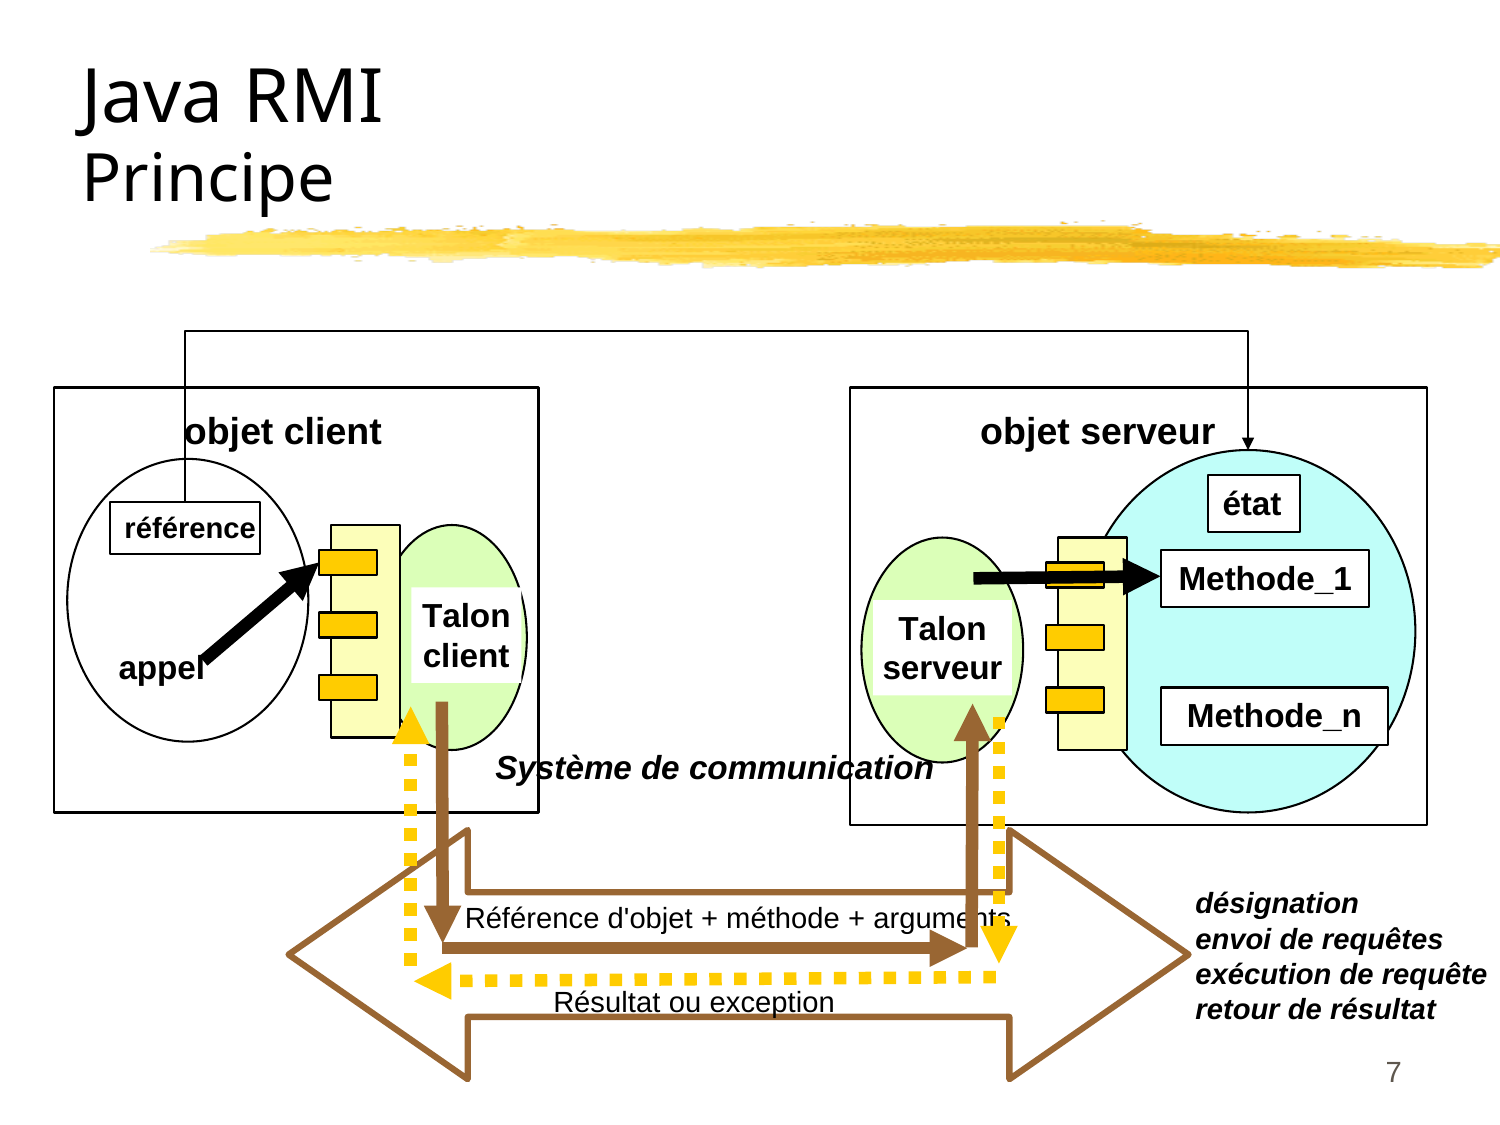

# Java RMI Principe
objet client
objet serveur
état
référence
Methode_1
Talon
client
Talon
serveur
appel
Methode_n
Système de communication
désignation
envoi de requêtes
exécution de requête
retour de résultat
Référence d'objet + méthode + arguments
Résultat ou exception